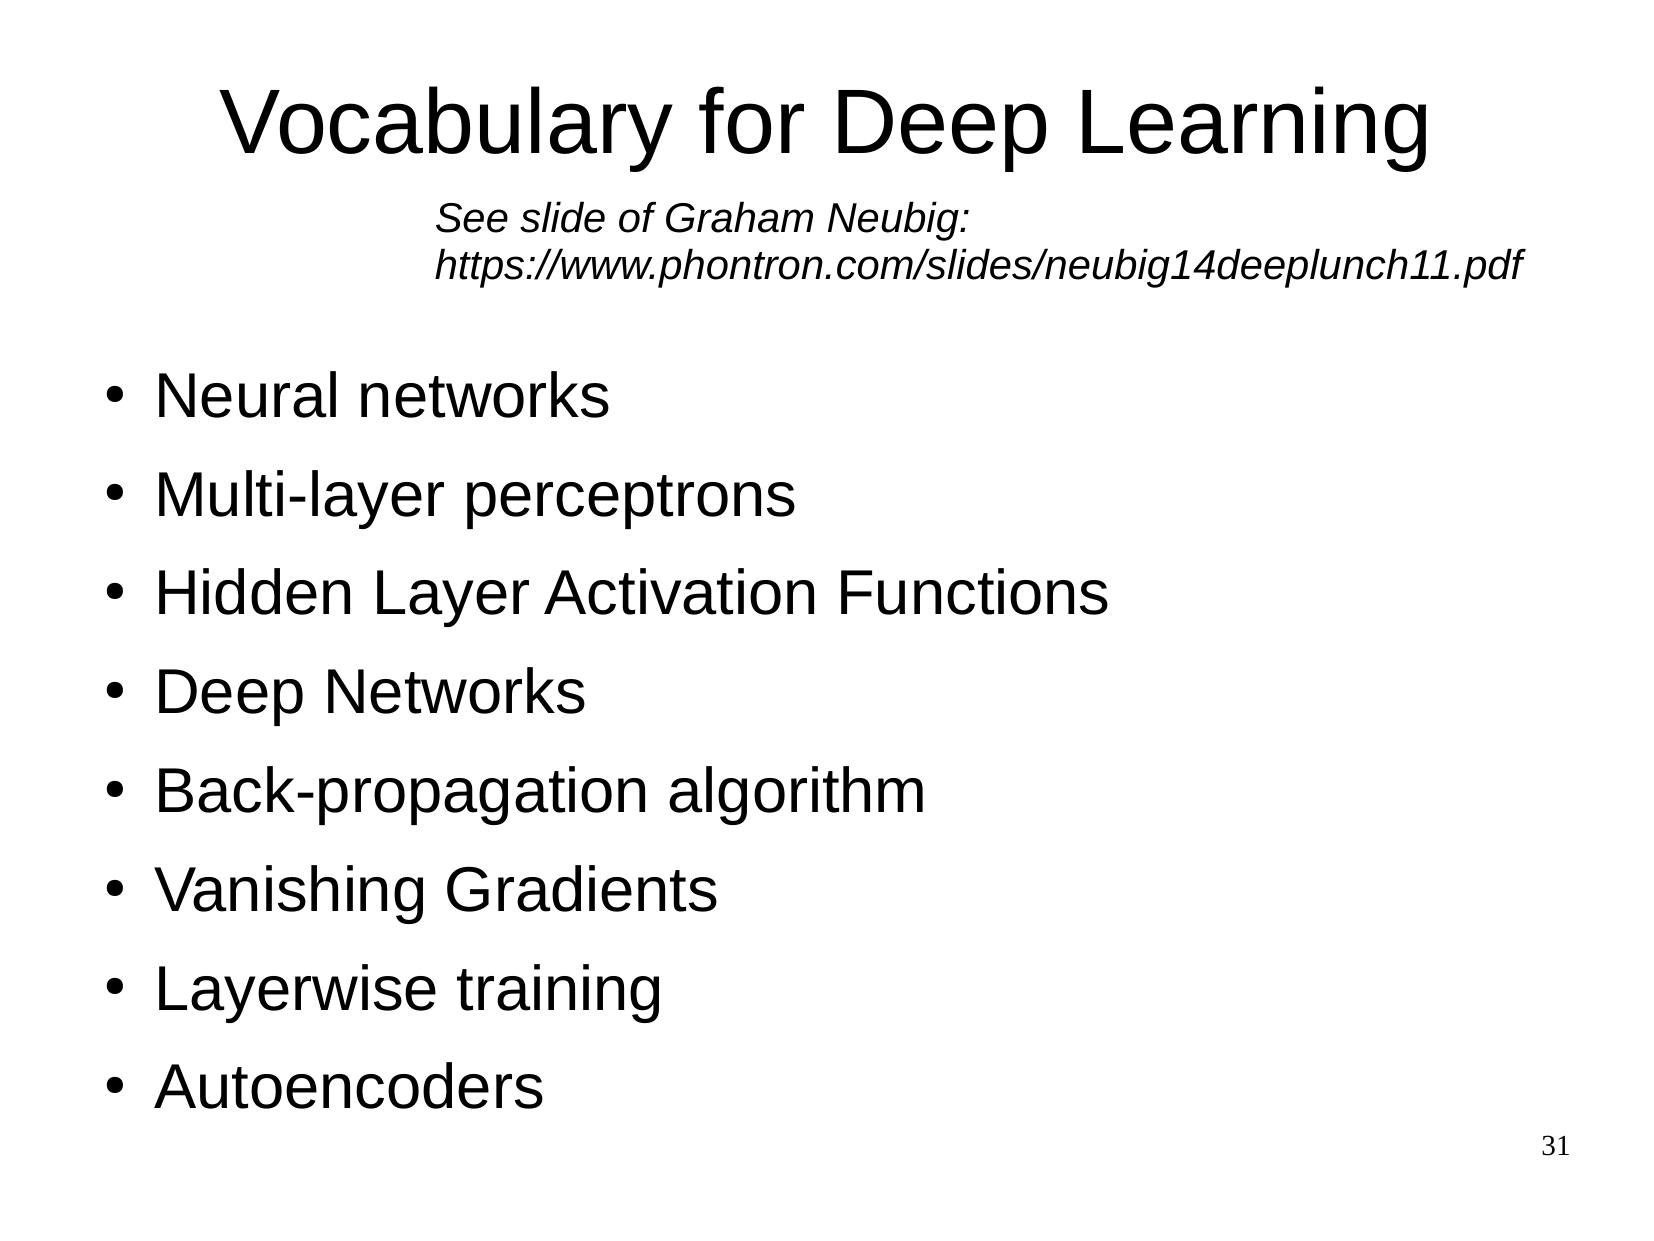

# Vocabulary for Deep Learning
See slide of Graham Neubig: https://www.phontron.com/slides/neubig14deeplunch11.pdf
Neural networks
Multi-layer perceptrons
Hidden Layer Activation Functions
Deep Networks
Back-propagation algorithm
Vanishing Gradients
Layerwise training
Autoencoders
31